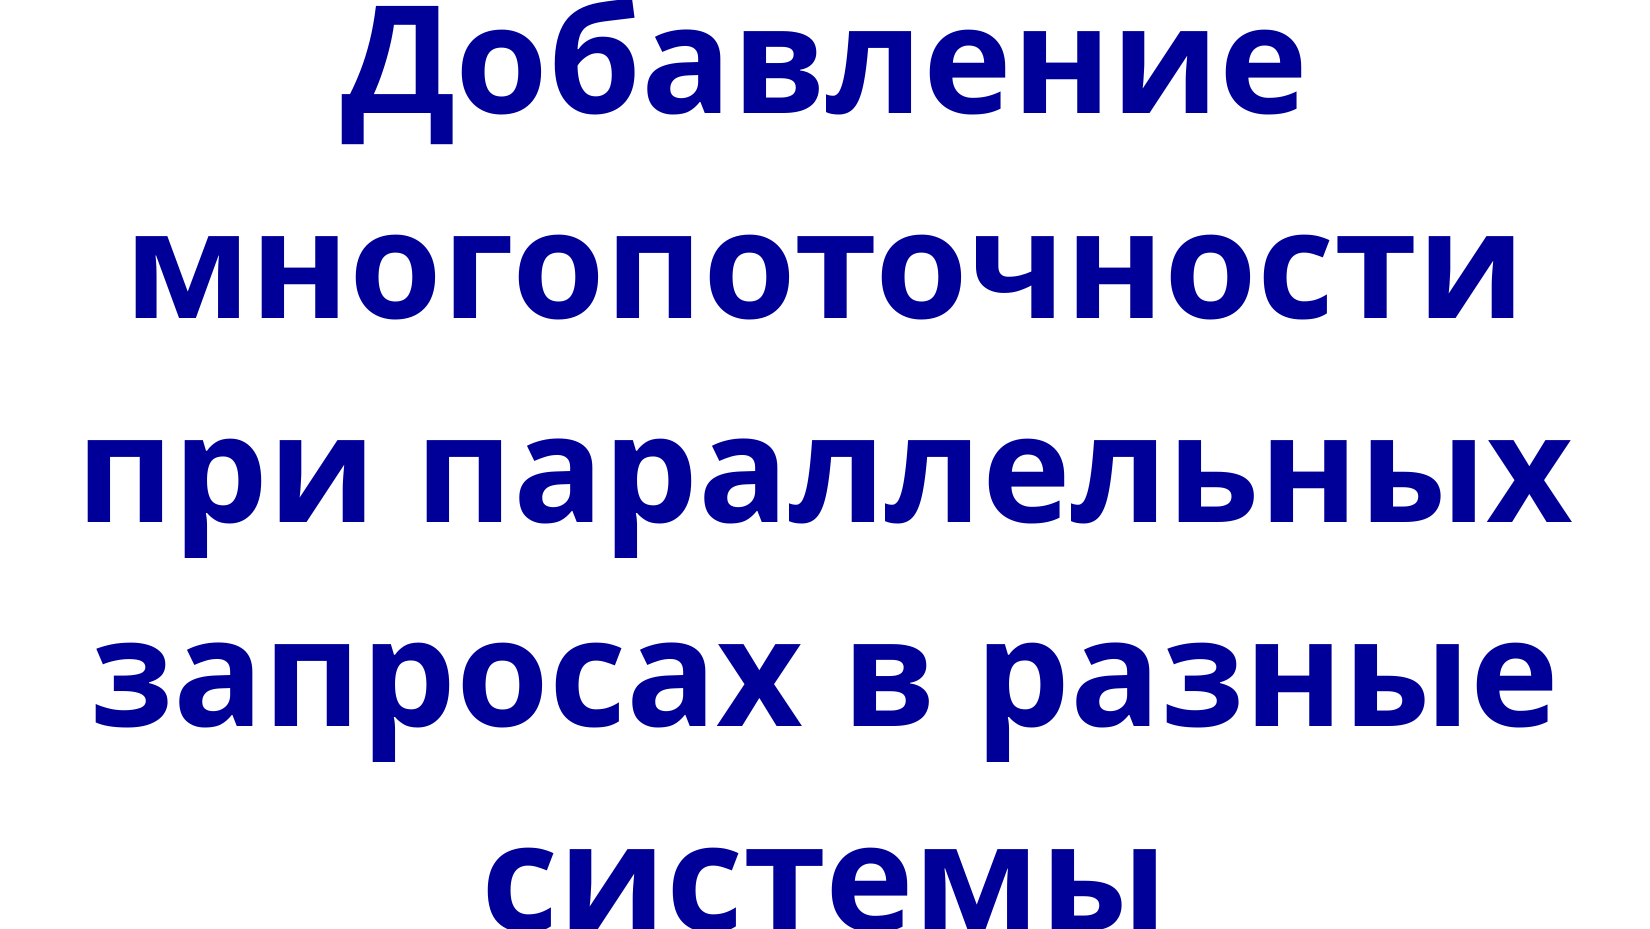

# Добавление многопоточности при параллельных запросах в разные системы